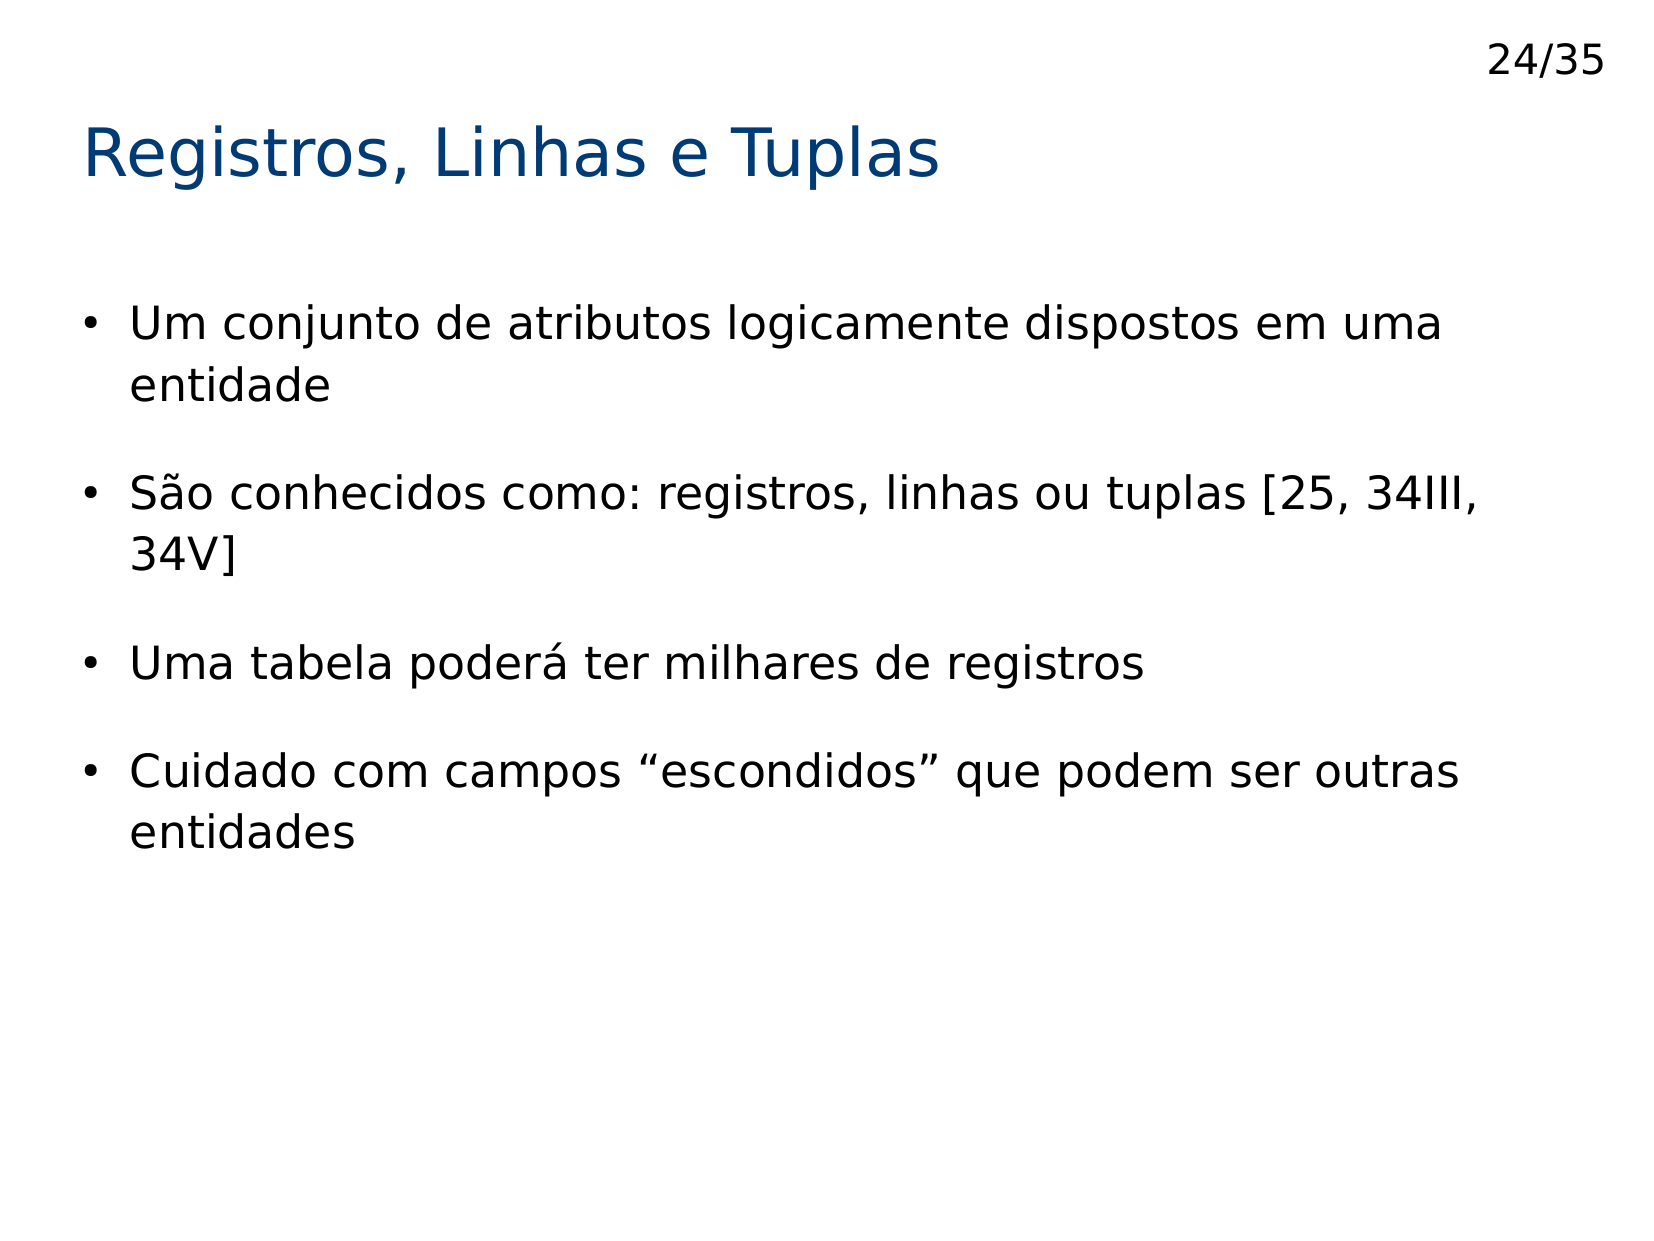

24
# Registros, Linhas e Tuplas
Um conjunto de atributos logicamente dispostos em uma entidade
São conhecidos como: registros, linhas ou tuplas [25, 34III, 34V]
Uma tabela poderá ter milhares de registros
Cuidado com campos “escondidos” que podem ser outras entidades